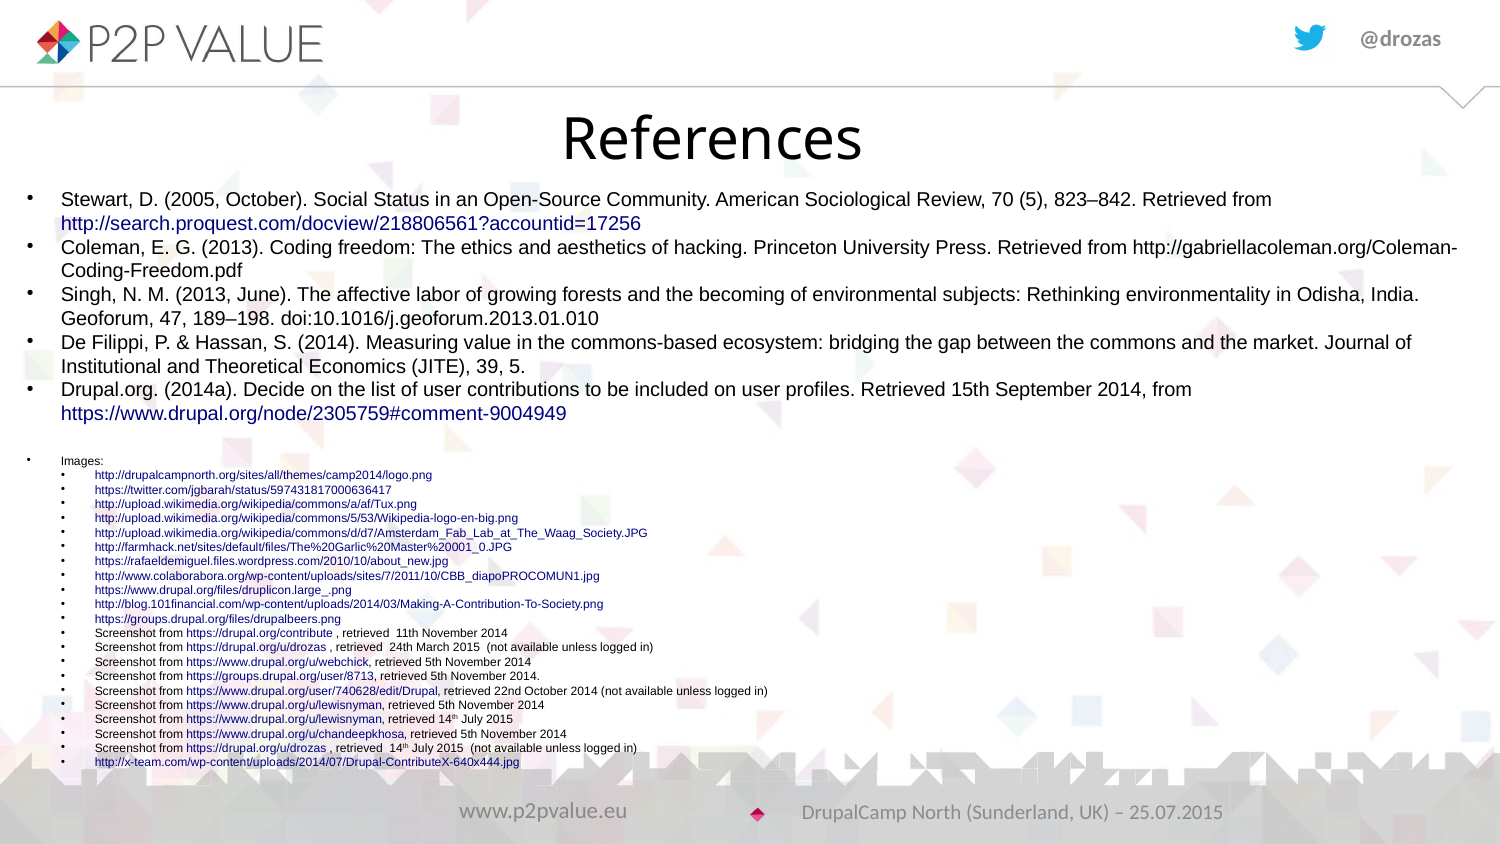

@drozas
# References
Stewart, D. (2005, October). Social Status in an Open-Source Community. American Sociological Review, 70 (5), 823–842. Retrieved from http://search.proquest.com/docview/218806561?accountid=17256
Coleman, E. G. (2013). Coding freedom: The ethics and aesthetics of hacking. Princeton University Press. Retrieved from http://gabriellacoleman.org/Coleman- Coding-Freedom.pdf
Singh, N. M. (2013, June). The affective labor of growing forests and the becoming of environmental subjects: Rethinking environmentality in Odisha, India. Geoforum, 47, 189–198. doi:10.1016/j.geoforum.2013.01.010
De Filippi, P. & Hassan, S. (2014). Measuring value in the commons-based ecosystem: bridging the gap between the commons and the market. Journal of Institutional and Theoretical Economics (JITE), 39, 5.
Drupal.org. (2014a). Decide on the list of user contributions to be included on user profiles. Retrieved 15th September 2014, from https://www.drupal.org/node/2305759#comment-9004949
Images:
http://drupalcampnorth.org/sites/all/themes/camp2014/logo.png
https://twitter.com/jgbarah/status/597431817000636417
http://upload.wikimedia.org/wikipedia/commons/a/af/Tux.png
http://upload.wikimedia.org/wikipedia/commons/5/53/Wikipedia-logo-en-big.png
http://upload.wikimedia.org/wikipedia/commons/d/d7/Amsterdam_Fab_Lab_at_The_Waag_Society.JPG
http://farmhack.net/sites/default/files/The%20Garlic%20Master%20001_0.JPG
https://rafaeldemiguel.files.wordpress.com/2010/10/about_new.jpg
http://www.colaborabora.org/wp-content/uploads/sites/7/2011/10/CBB_diapoPROCOMUN1.jpg
https://www.drupal.org/files/druplicon.large_.png
http://blog.101financial.com/wp-content/uploads/2014/03/Making-A-Contribution-To-Society.png
https://groups.drupal.org/files/drupalbeers.png
Screenshot from https://drupal.org/contribute , retrieved 11th November 2014
Screenshot from https://drupal.org/u/drozas , retrieved 24th March 2015 (not available unless logged in)
Screenshot from https://www.drupal.org/u/webchick, retrieved 5th November 2014
Screenshot from https://groups.drupal.org/user/8713, retrieved 5th November 2014.
Screenshot from https://www.drupal.org/user/740628/edit/Drupal, retrieved 22nd October 2014 (not available unless logged in)
Screenshot from https://www.drupal.org/u/lewisnyman, retrieved 5th November 2014
Screenshot from https://www.drupal.org/u/lewisnyman, retrieved 14th July 2015
Screenshot from https://www.drupal.org/u/chandeepkhosa, retrieved 5th November 2014
Screenshot from https://drupal.org/u/drozas , retrieved 14th July 2015 (not available unless logged in)
http://x-team.com/wp-content/uploads/2014/07/Drupal-ContributeX-640x444.jpg
DrupalCamp North (Sunderland, UK) – 25.07.2015
www.p2pvalue.eu